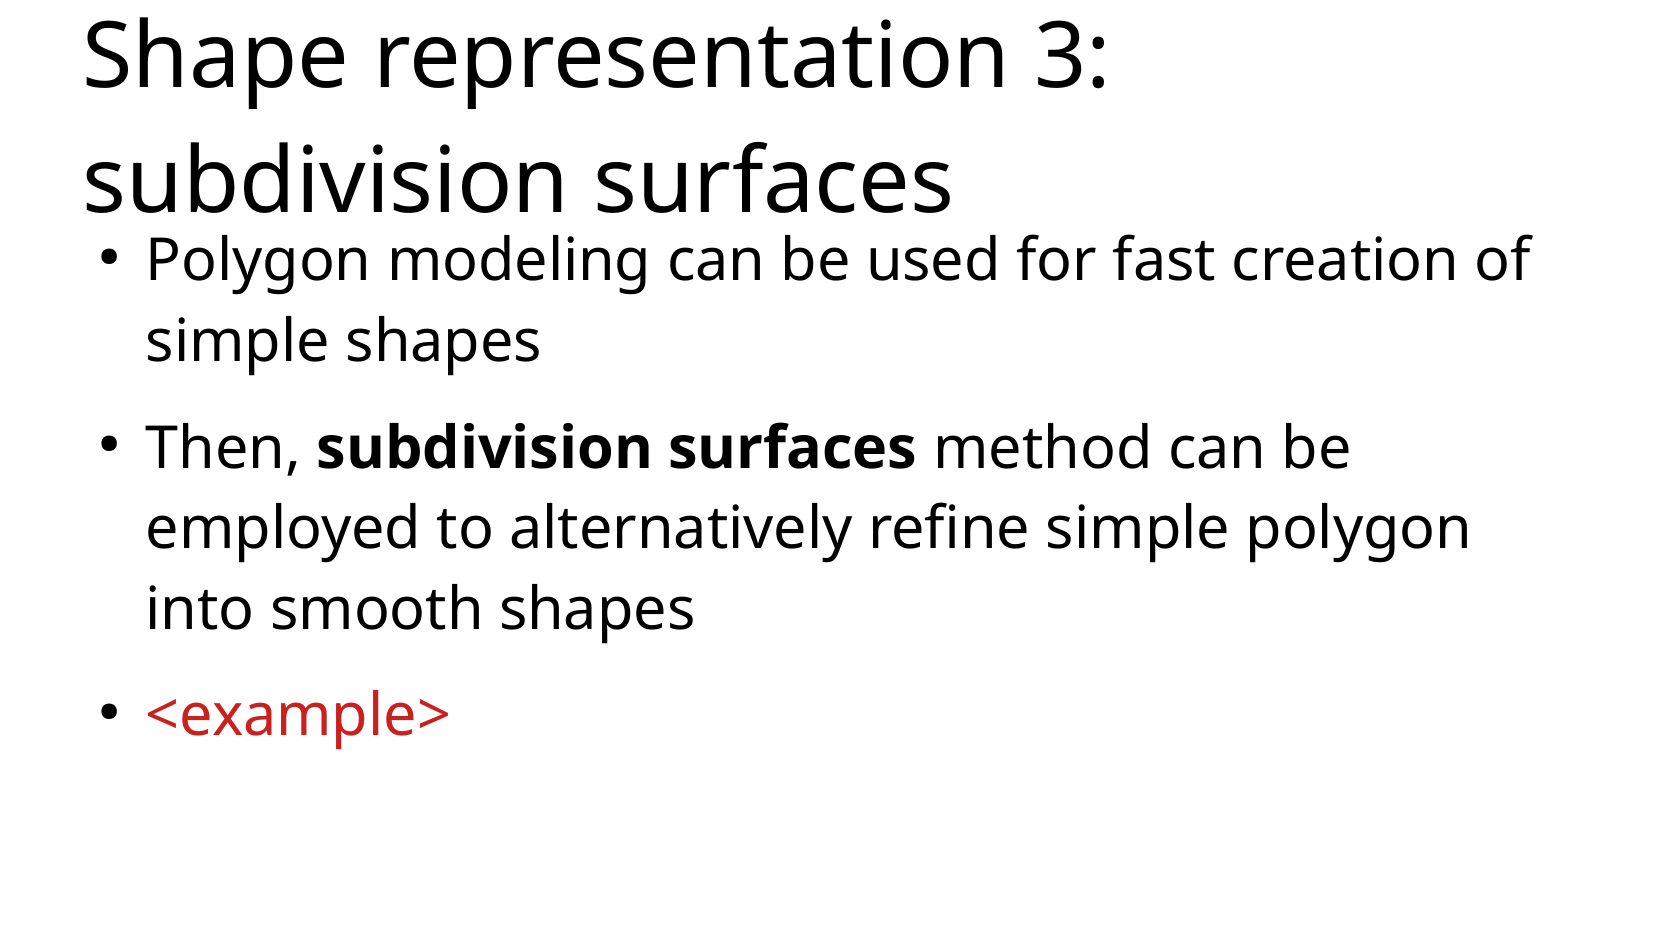

# Shape representation 3: subdivision surfaces
Polygon modeling can be used for fast creation of simple shapes
Then, subdivision surfaces method can be employed to alternatively refine simple polygon into smooth shapes
<example>